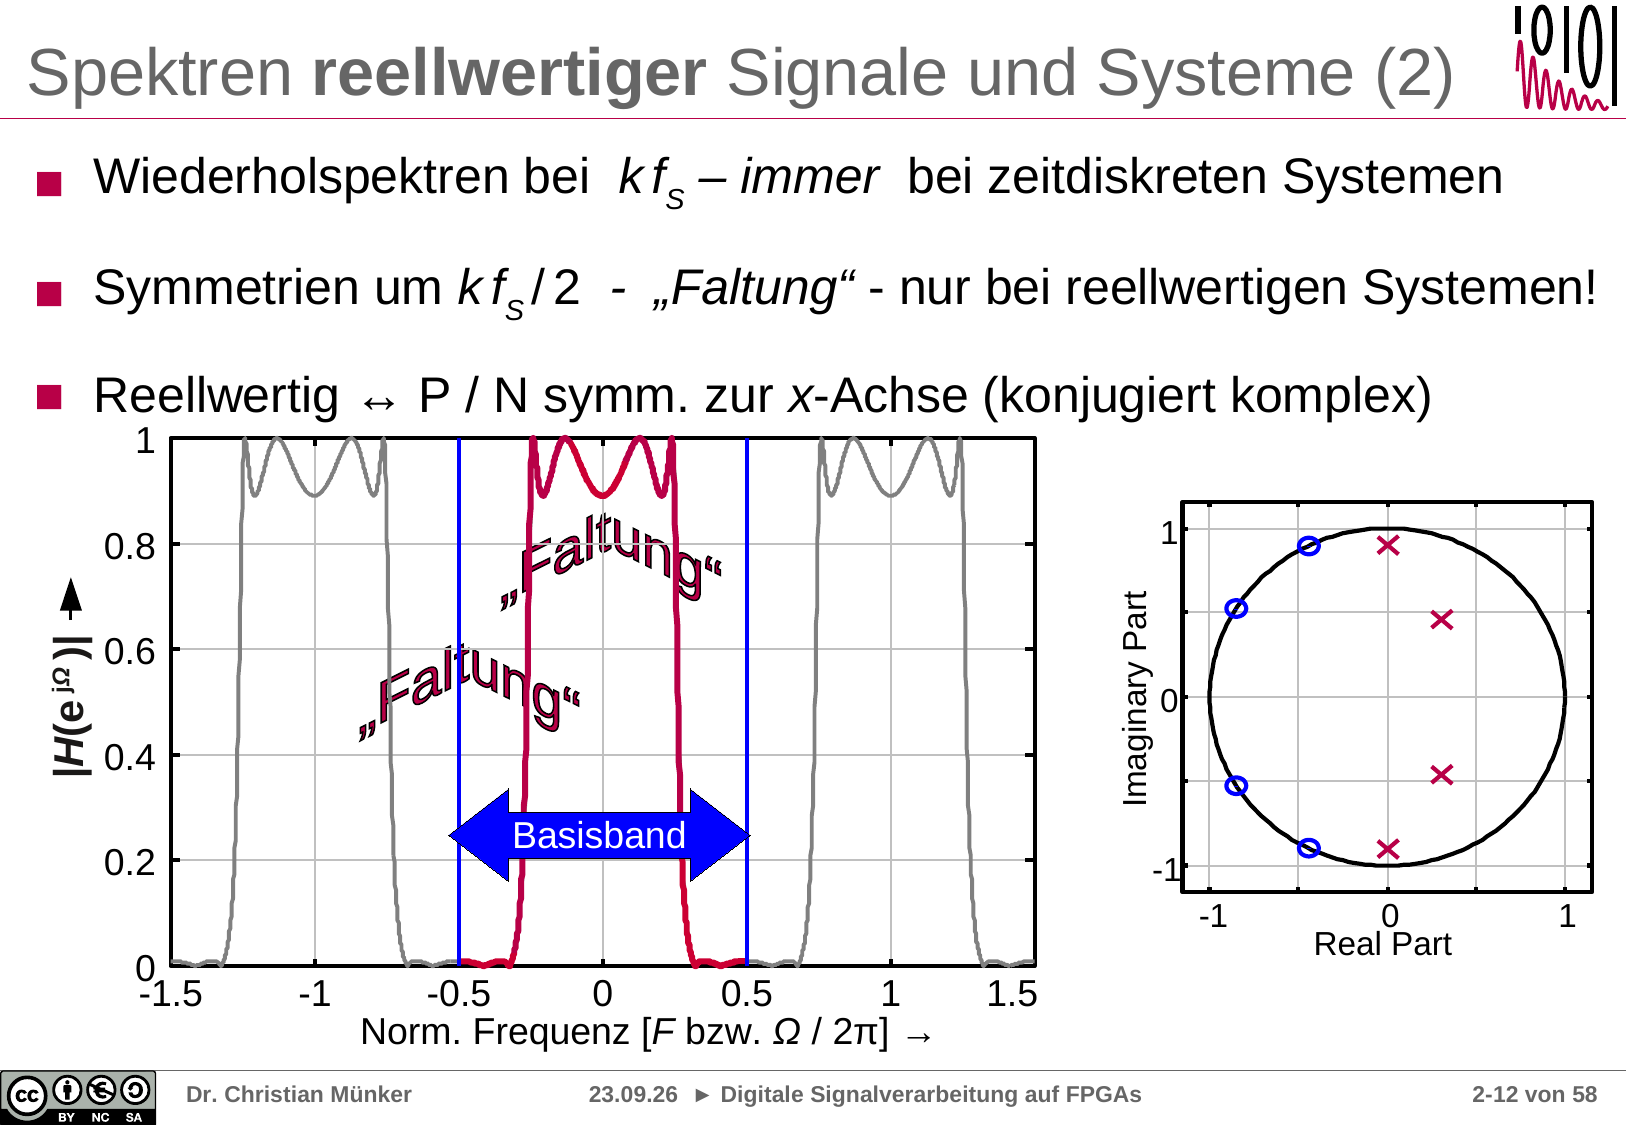

# Spektren reellwertiger Signale und Systeme (2)
Wiederholspektren bei k fS – immer bei zeitdiskreten Systemen
Symmetrien um k fS / 2 - „Faltung“ - nur bei reellwertigen Systemen!
Reellwertig ↔ P / N symm. zur x-Achse (konjugiert komplex)
1
0.8
0.6
|H(e jΩ )|
0.4
0.2
0
-1.5
-1
-0.5
0
0.5
1
1.5
Norm. Frequenz [F bzw. Ω / 2π] →
1
Imaginary Part
0
-1
-1
0
1
Real Part
„Faltung“
„Faltung“
Basisband